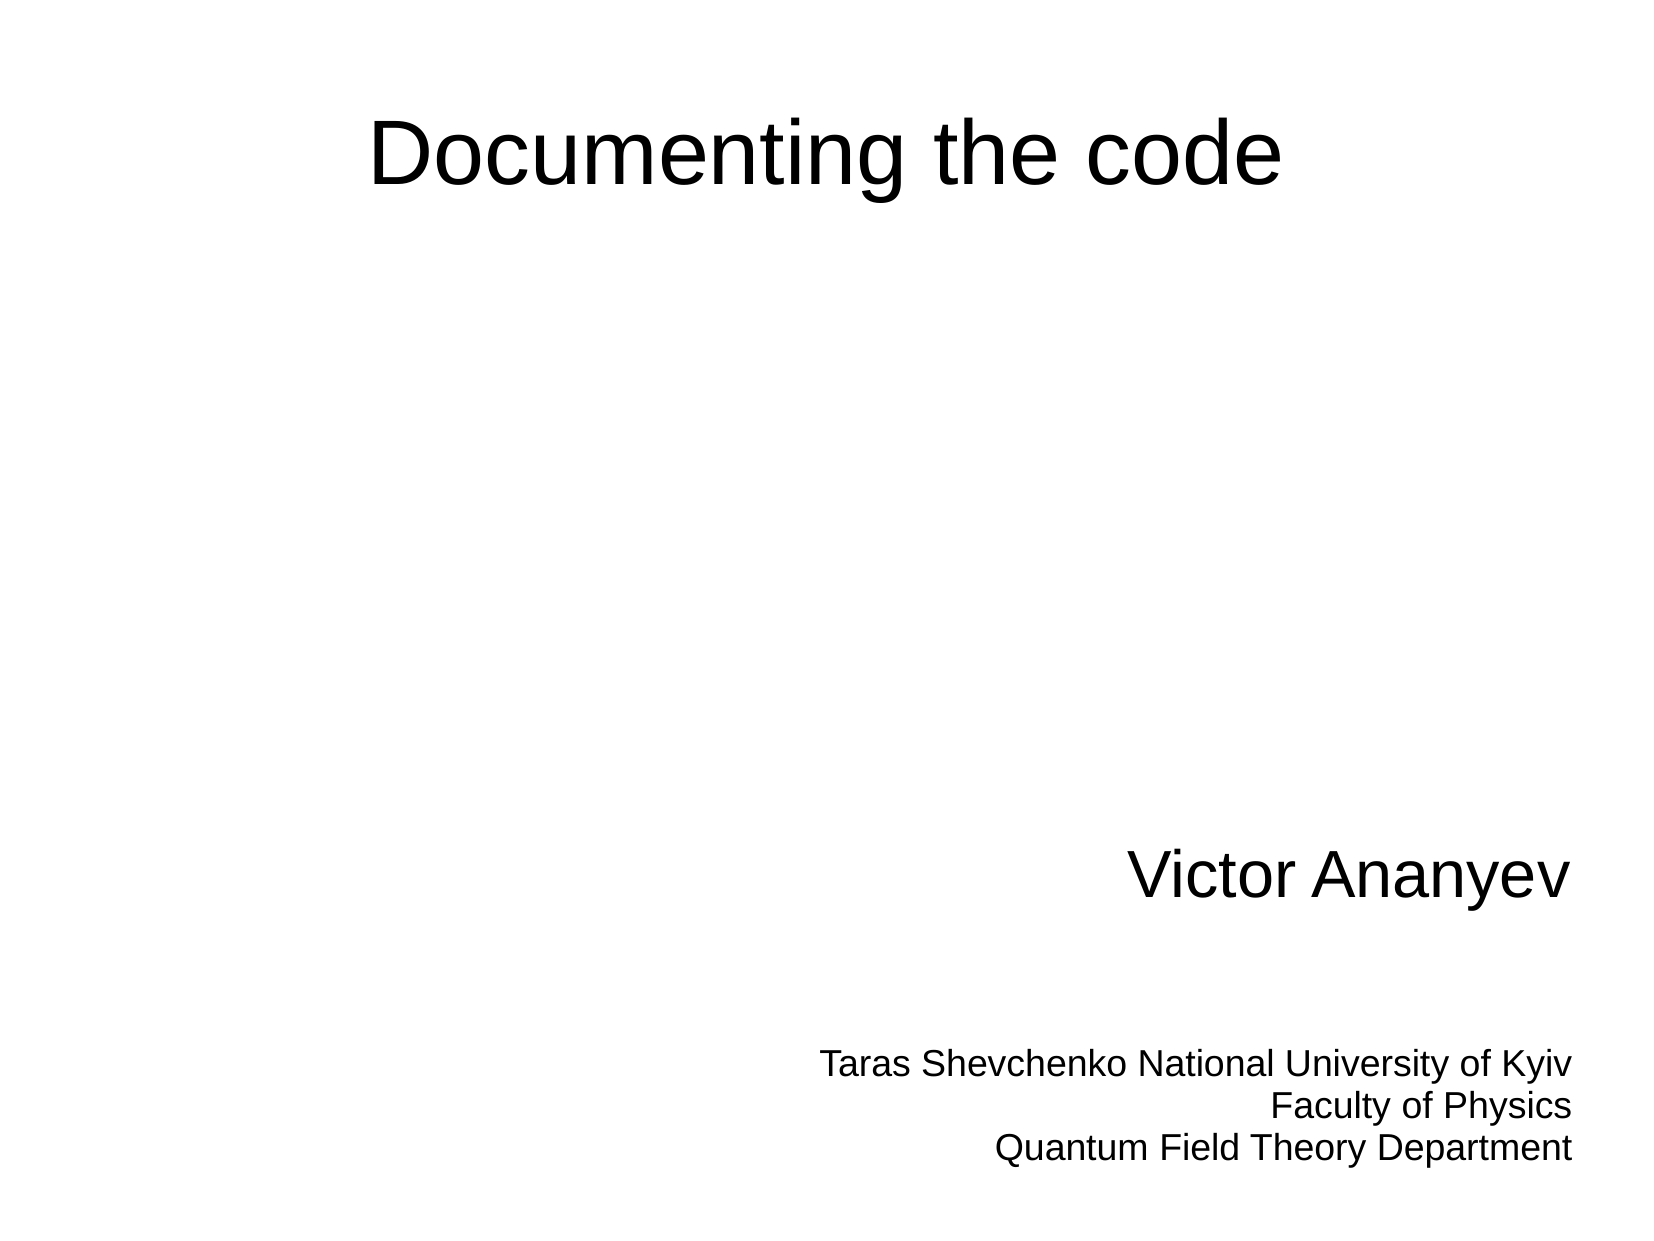

# Documenting the code
Victor Ananyev
Taras Shevchenko National University of Kyiv
Faculty of Physics
Quantum Field Theory Department